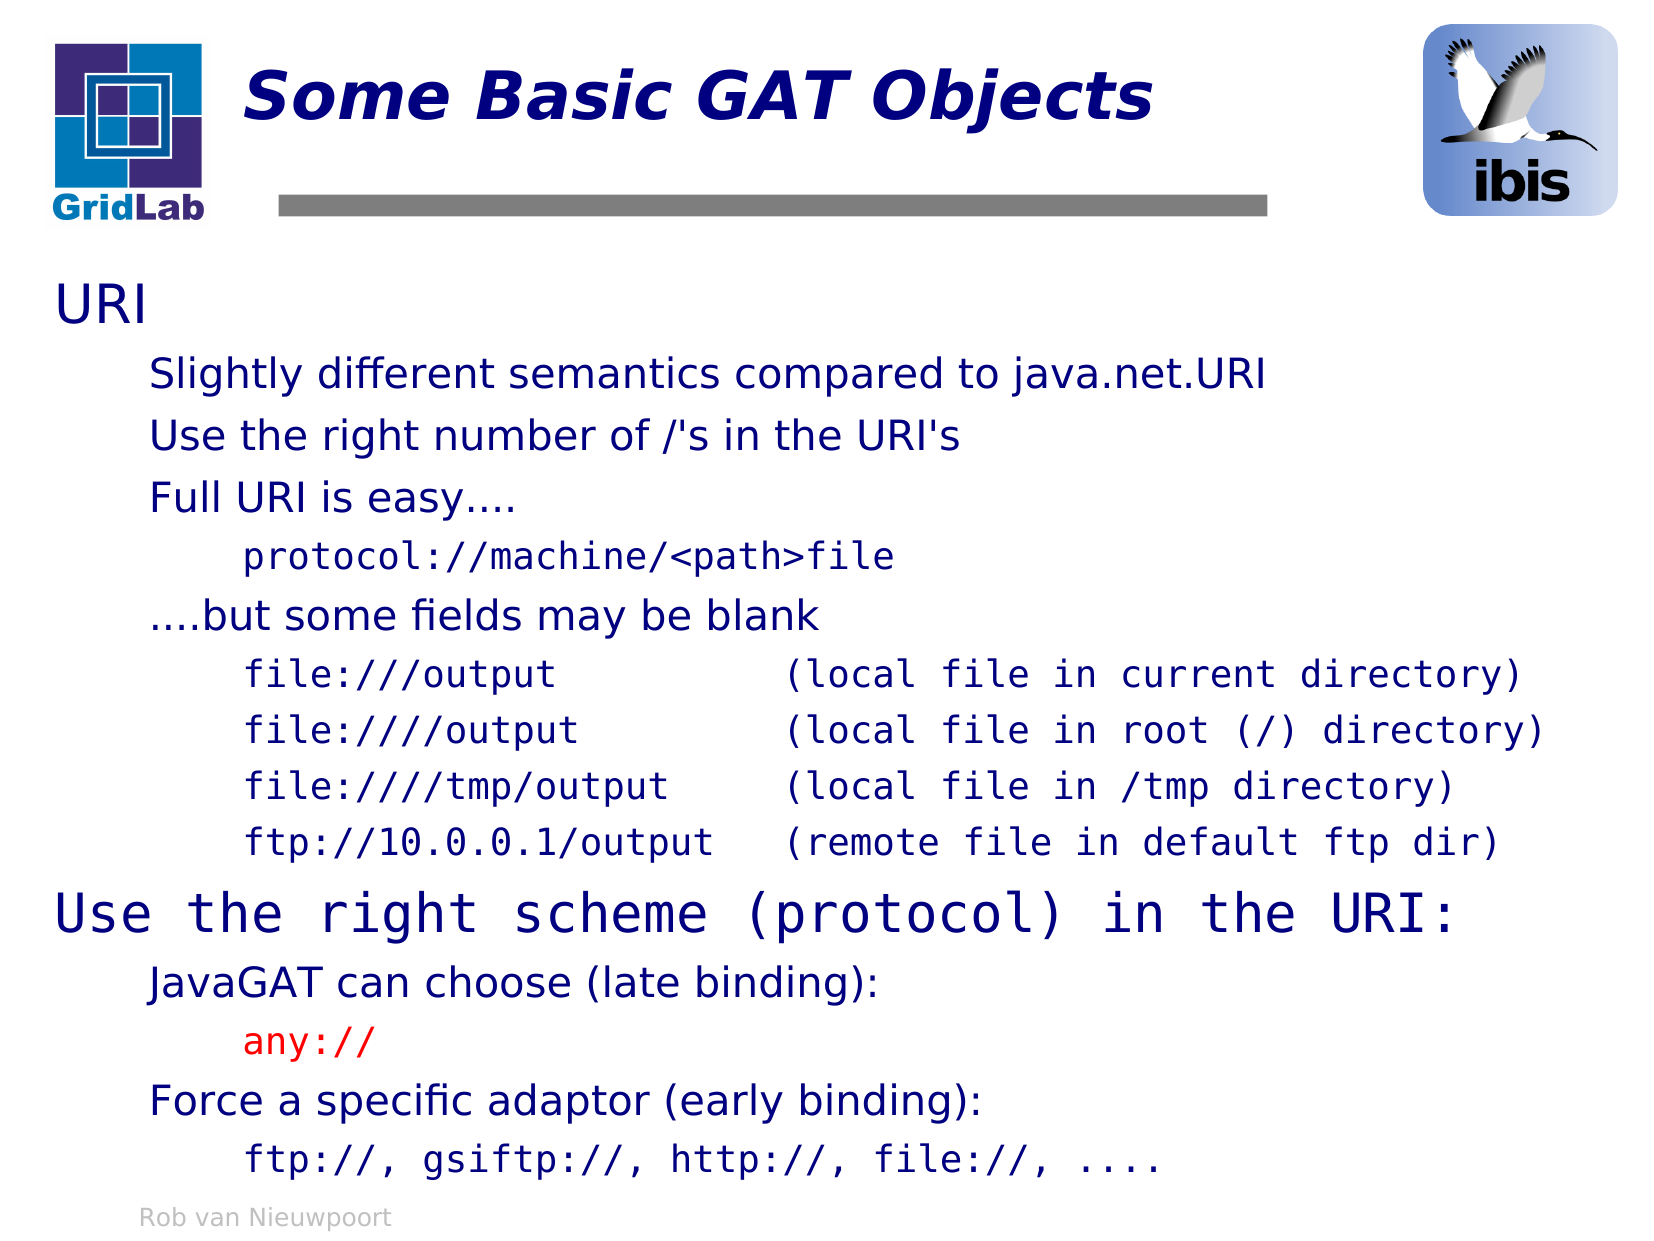

# Some Basic GAT Objects
URI
Slightly different semantics compared to java.net.URI
Use the right number of /'s in the URI's
Full URI is easy....
protocol://machine/<path>file
....but some fields may be blank
file:///output (local file in current directory)
file:////output (local file in root (/) directory)
file:////tmp/output (local file in /tmp directory)
ftp://10.0.0.1/output (remote file in default ftp dir)
Use the right scheme (protocol) in the URI:
JavaGAT can choose (late binding):
any://
Force a specific adaptor (early binding):
ftp://, gsiftp://, http://, file://, ....